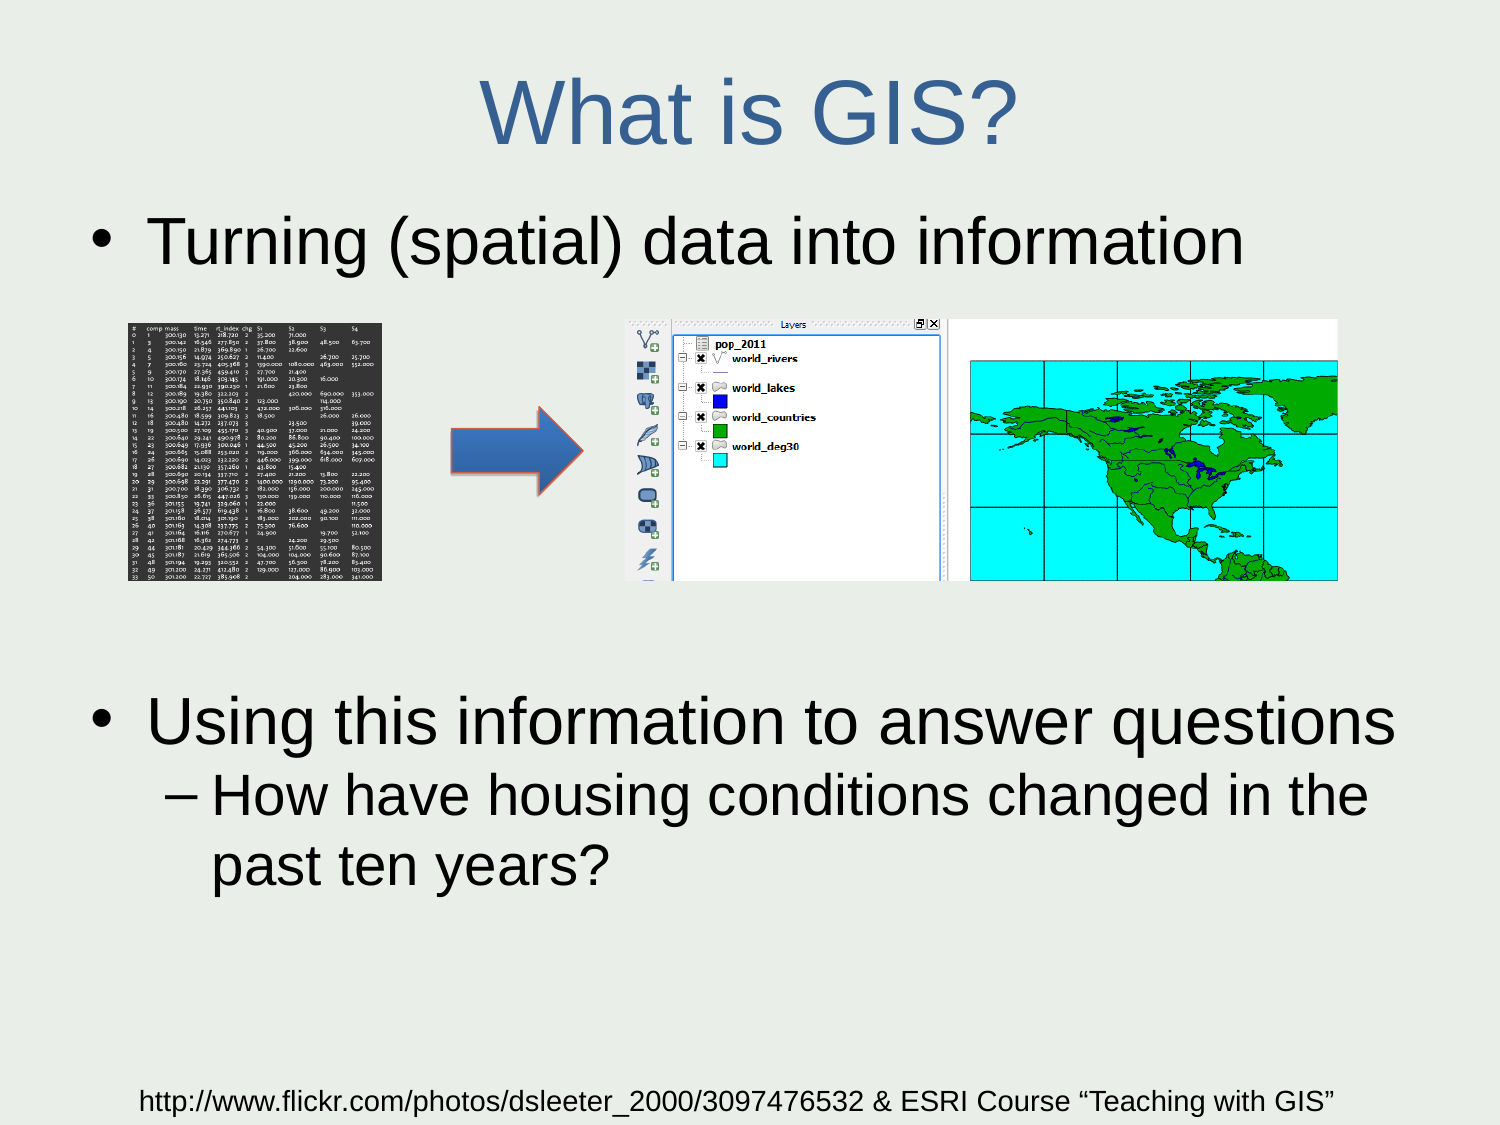

What is GIS?
Turning (spatial) data into information
Using this information to answer questions
How have housing conditions changed in the past ten years?
http://www.flickr.com/photos/dsleeter_2000/3097476532 & ESRI Course “Teaching with GIS”